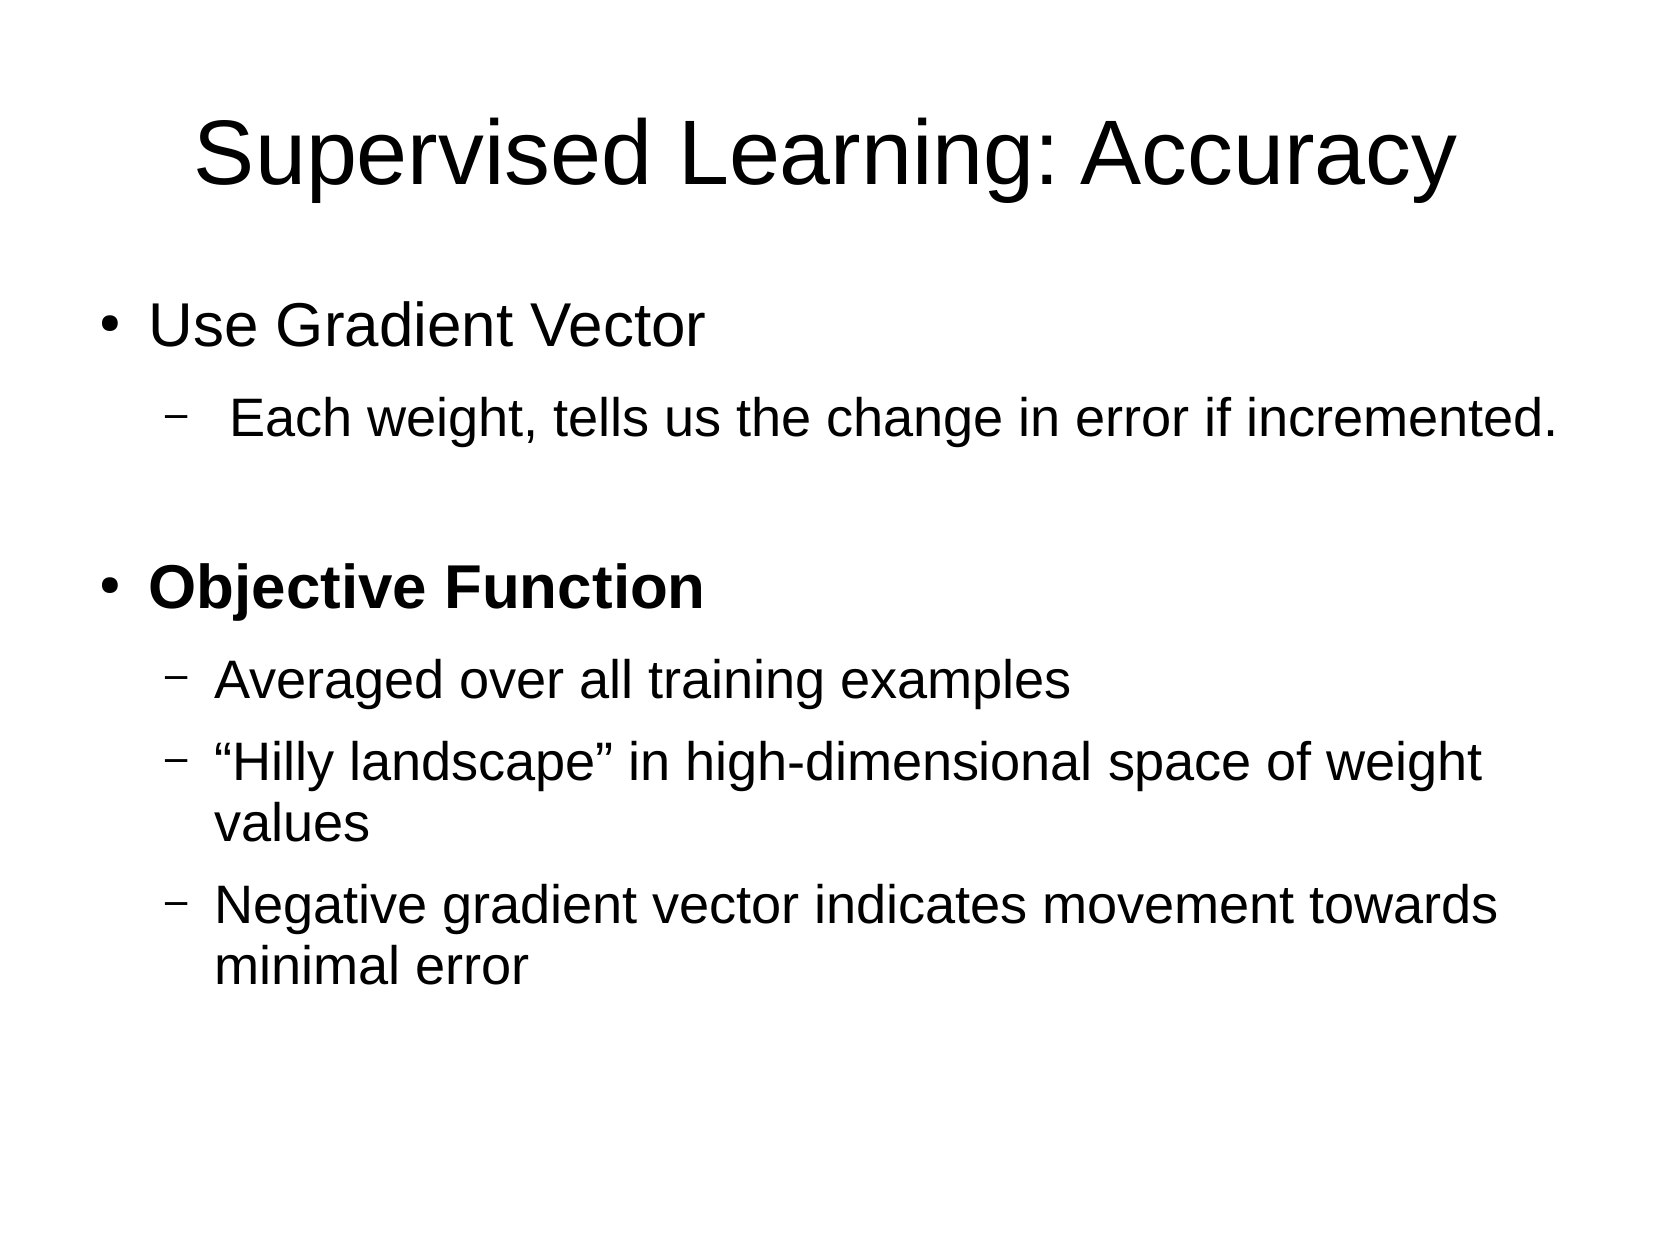

# Supervised Learning: Accuracy
Use Gradient Vector
 Each weight, tells us the change in error if incremented.
Objective Function
Averaged over all training examples
“Hilly landscape” in high-dimensional space of weight values
Negative gradient vector indicates movement towards minimal error